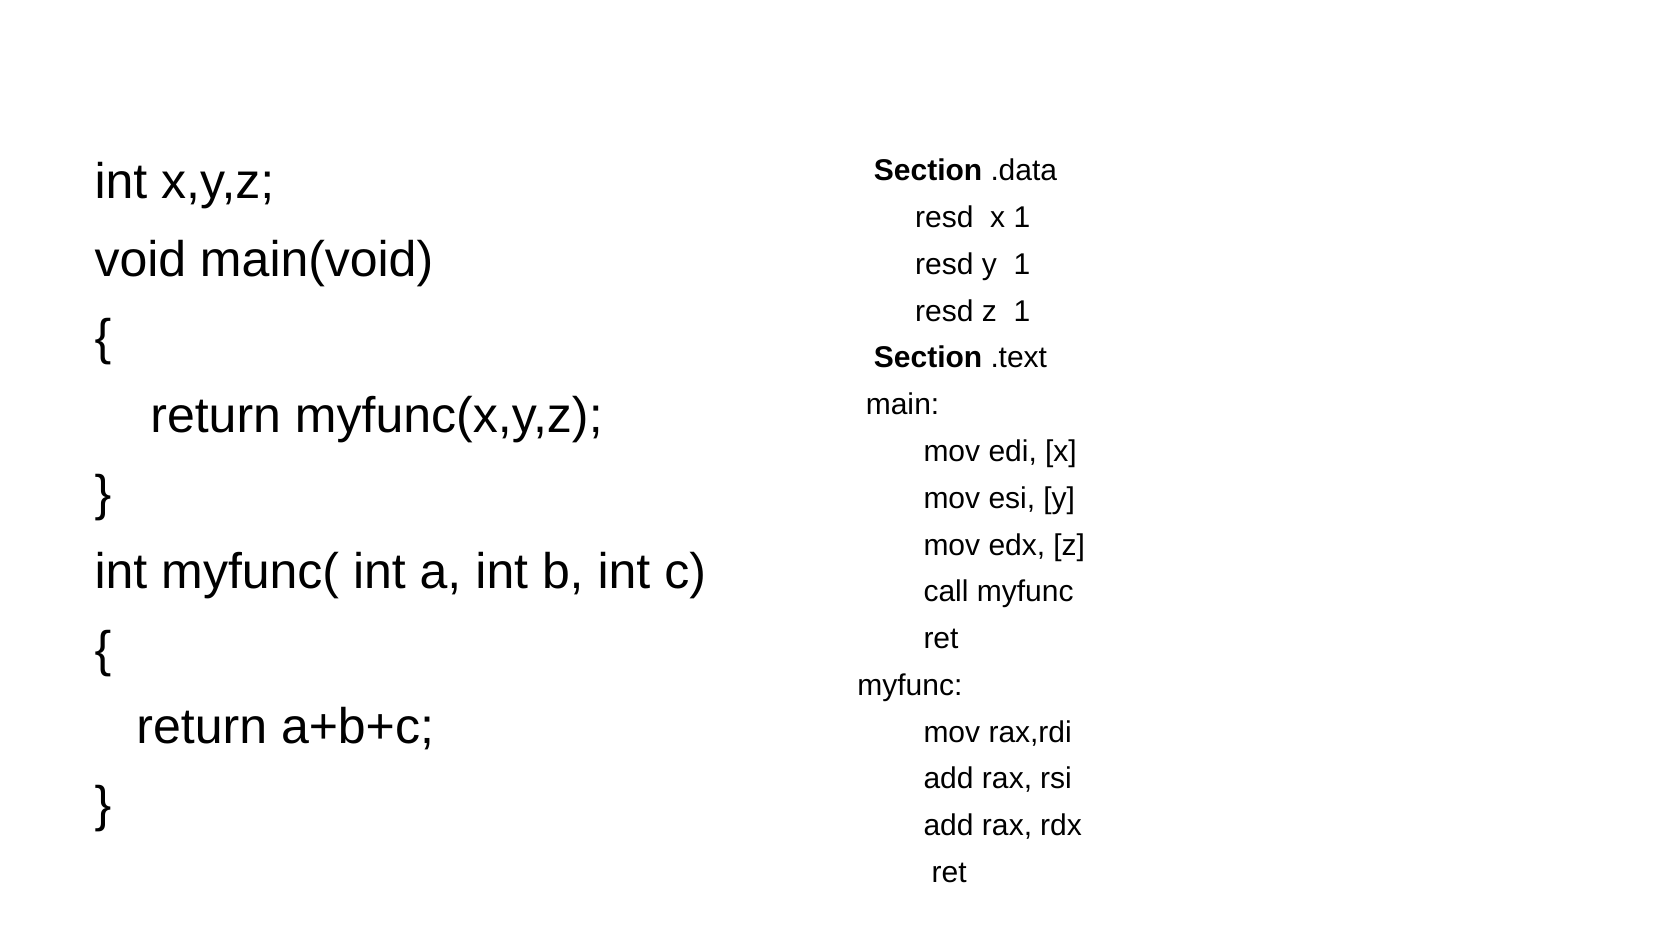

# int x,y,z;
void main(void)
{
 return myfunc(x,y,z);
}
int myfunc( int a, int b, int c)
{
 return a+b+c;
}
 Section .data
 resd x 1
 resd y 1
 resd z 1
 Section .text
 main:
 mov edi, [x]
 mov esi, [y]
 mov edx, [z]
 call myfunc
 ret
myfunc:
 mov rax,rdi
 add rax, rsi
 add rax, rdx
 ret